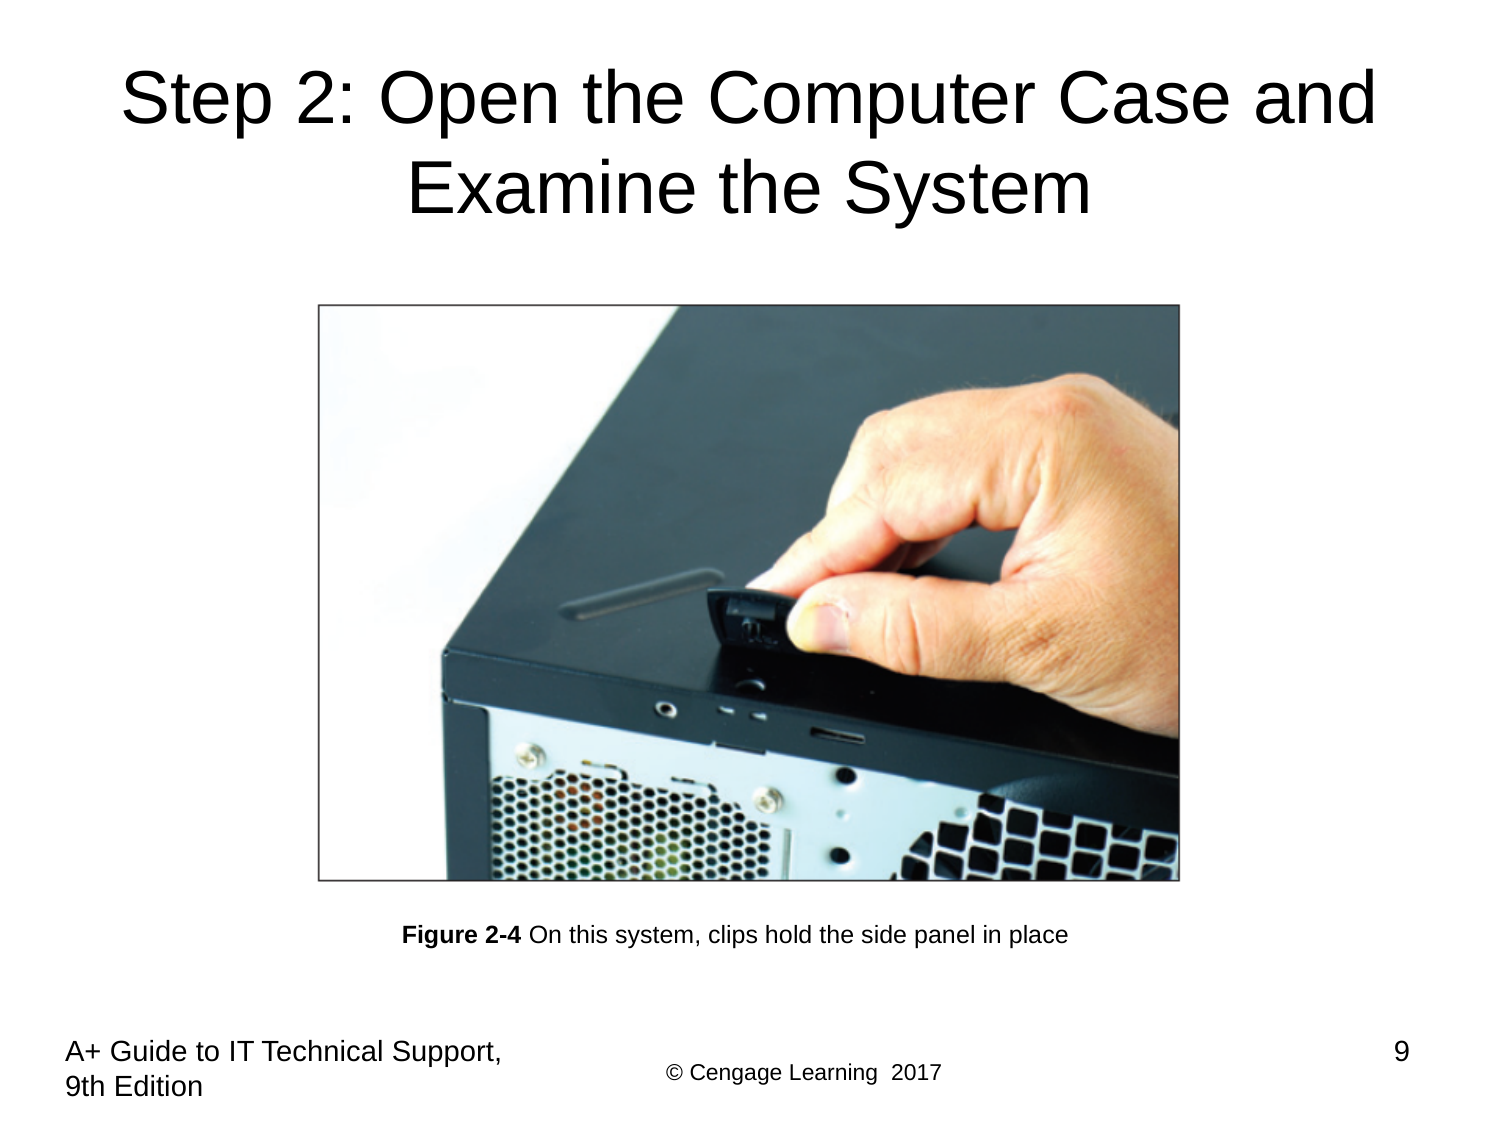

# Step 2: Open the Computer Case and Examine the System
Figure 2-4 On this system, clips hold the side panel in place
A+ Guide to IT Technical Support, 9th Edition